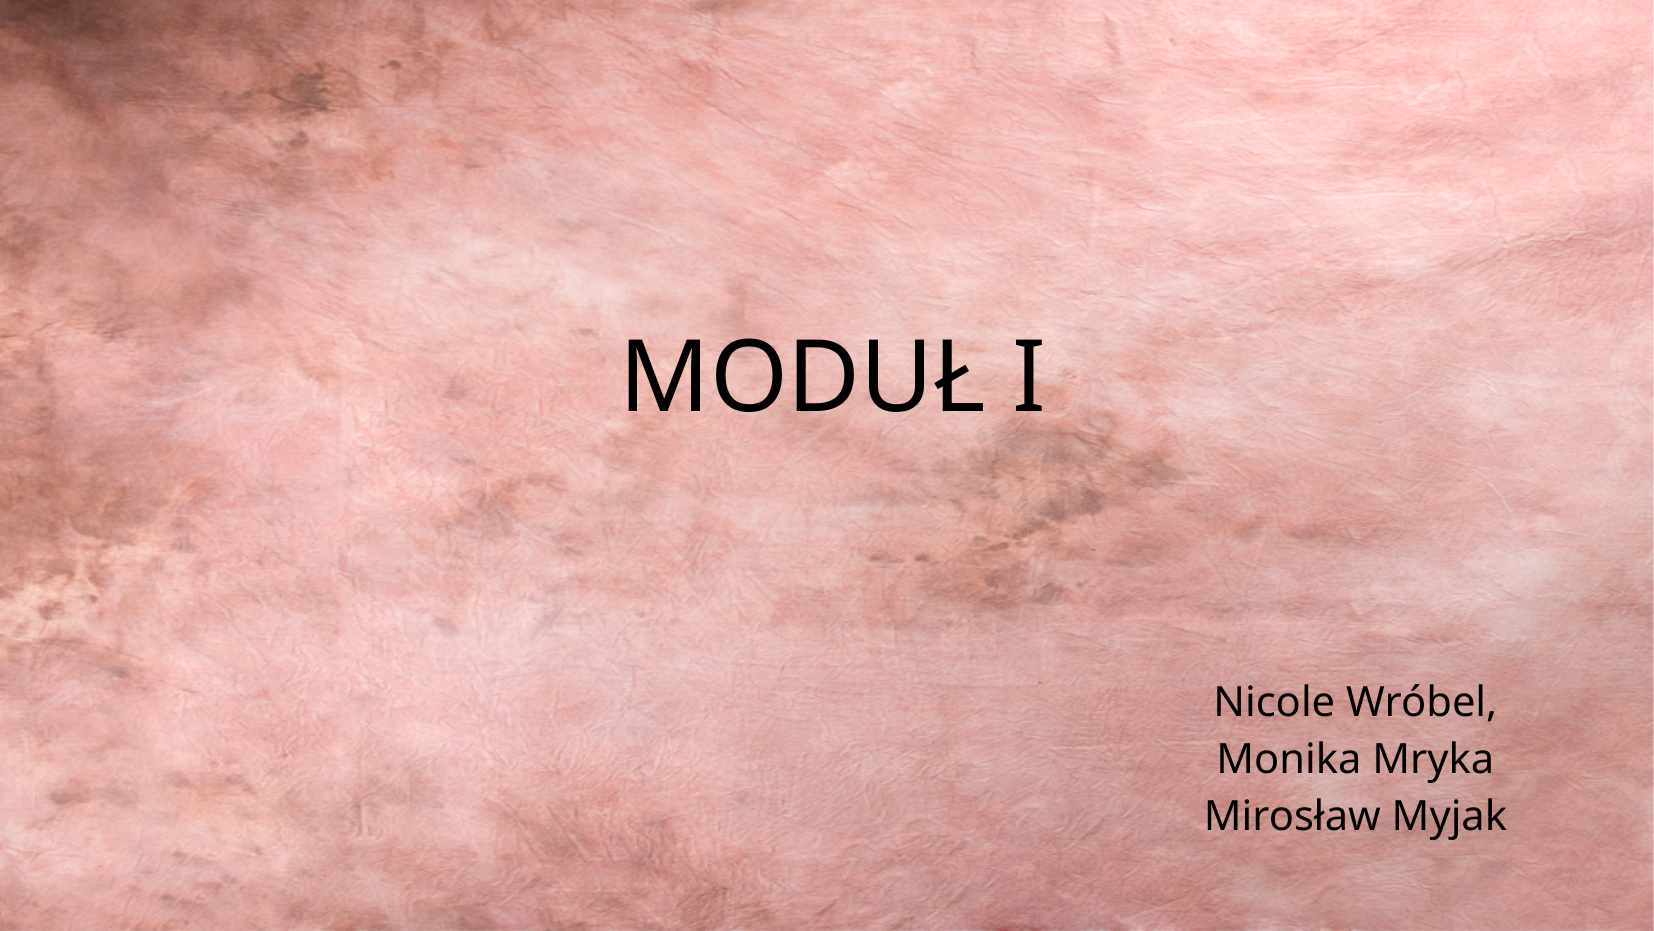

# MODUŁ I
Nicole Wróbel,
Monika Mryka
Mirosław Myjak